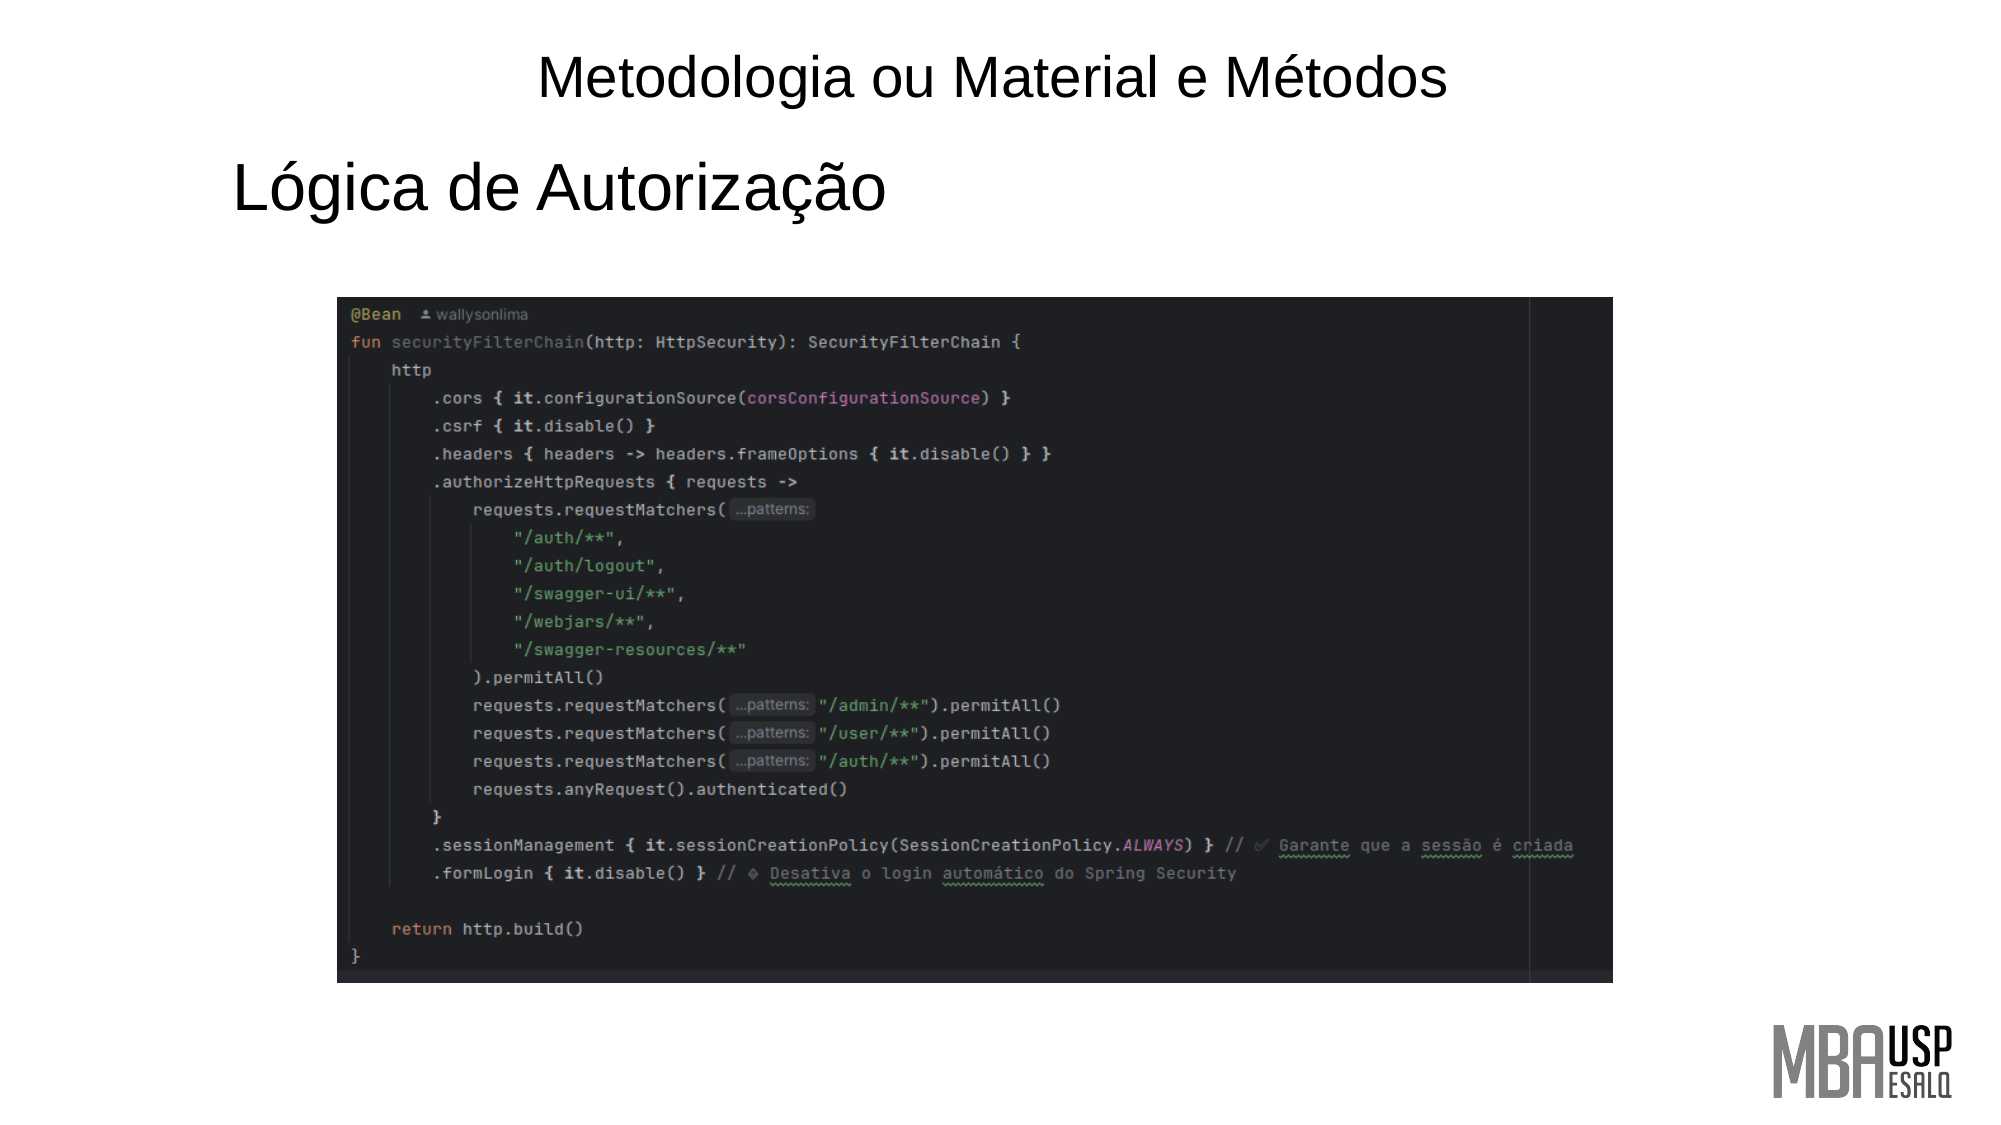

Metodologia ou Material e Métodos
	Lógica de Autorização